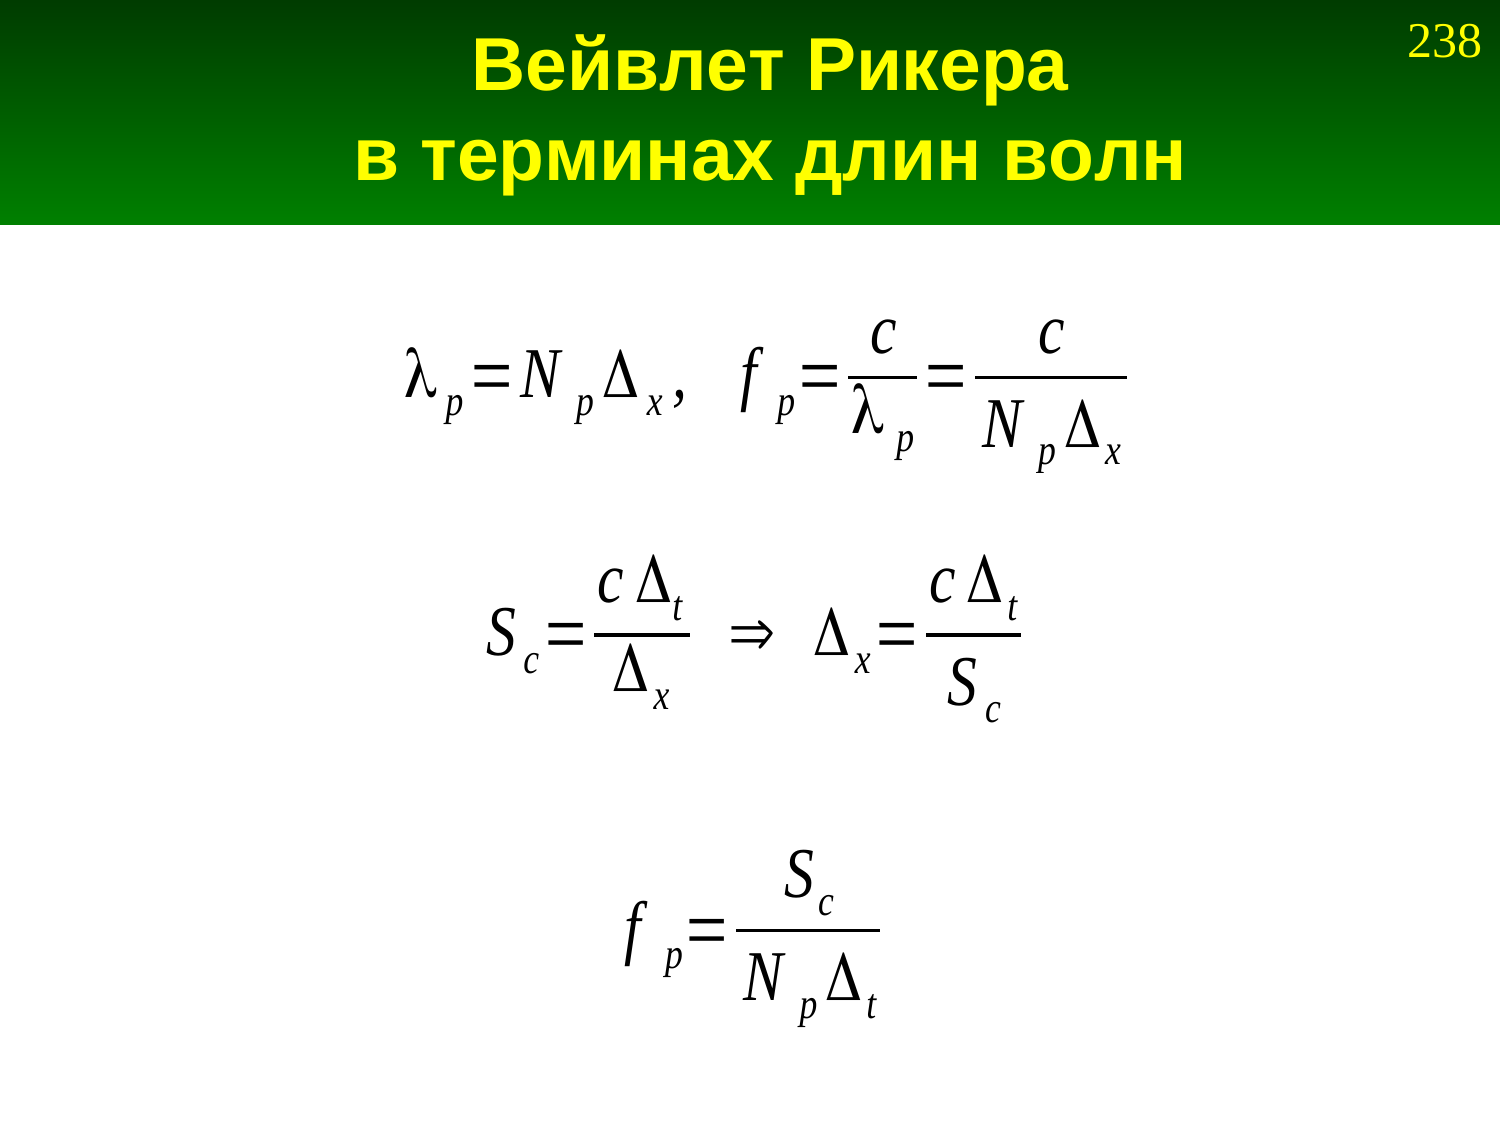

# Вейвлет Рикера в терминах длин волн